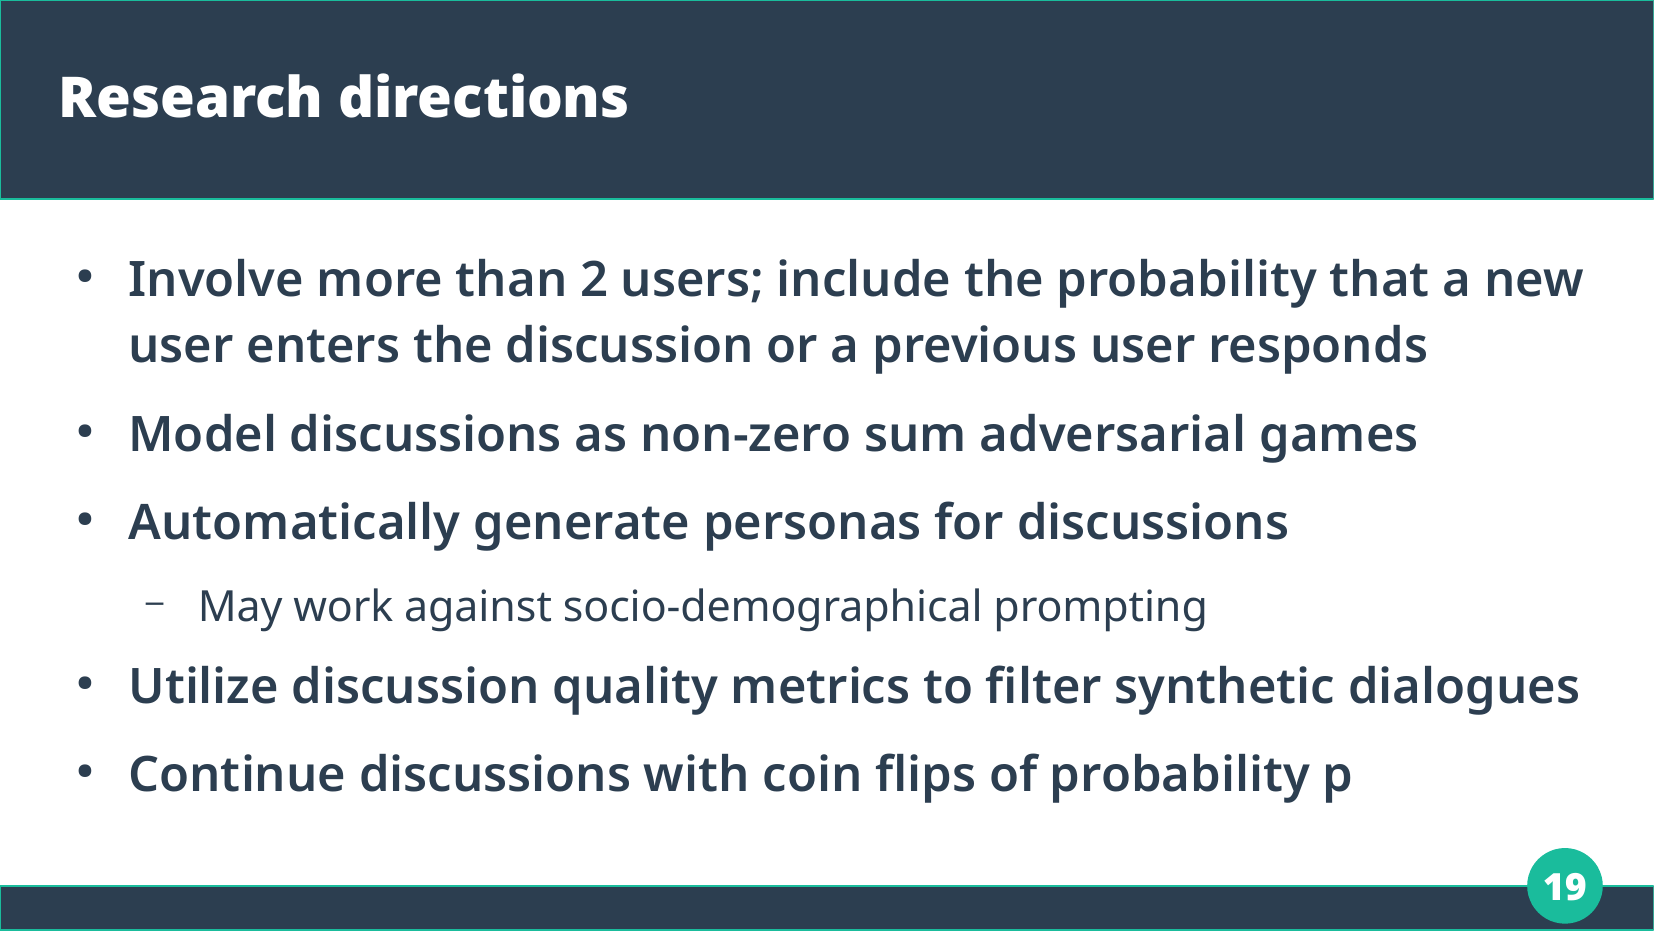

# Research directions
Involve more than 2 users; include the probability that a new user enters the discussion or a previous user responds
Model discussions as non-zero sum adversarial games
Automatically generate personas for discussions
May work against socio-demographical prompting
Utilize discussion quality metrics to filter synthetic dialogues
Continue discussions with coin flips of probability p
19